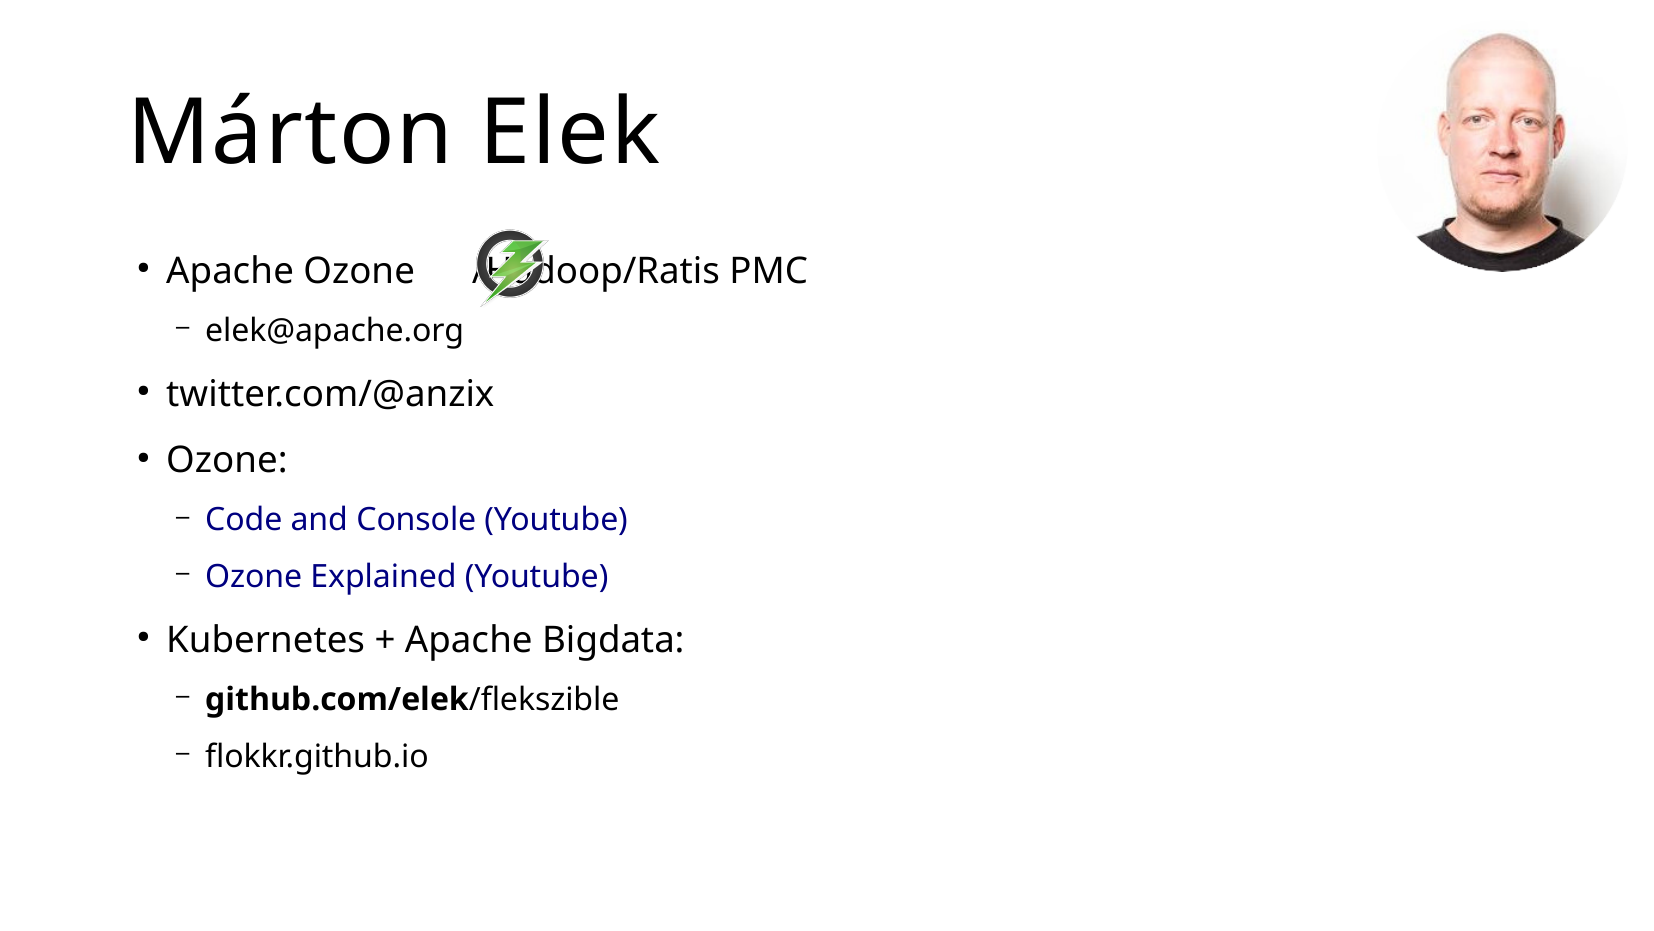

# Márton Elek
Apache Ozone /Hadoop/Ratis PMC
elek@apache.org
twitter.com/@anzix
Ozone:
Code and Console (Youtube)
Ozone Explained (Youtube)
Kubernetes + Apache Bigdata:
github.com/elek/flekszible
flokkr.github.io